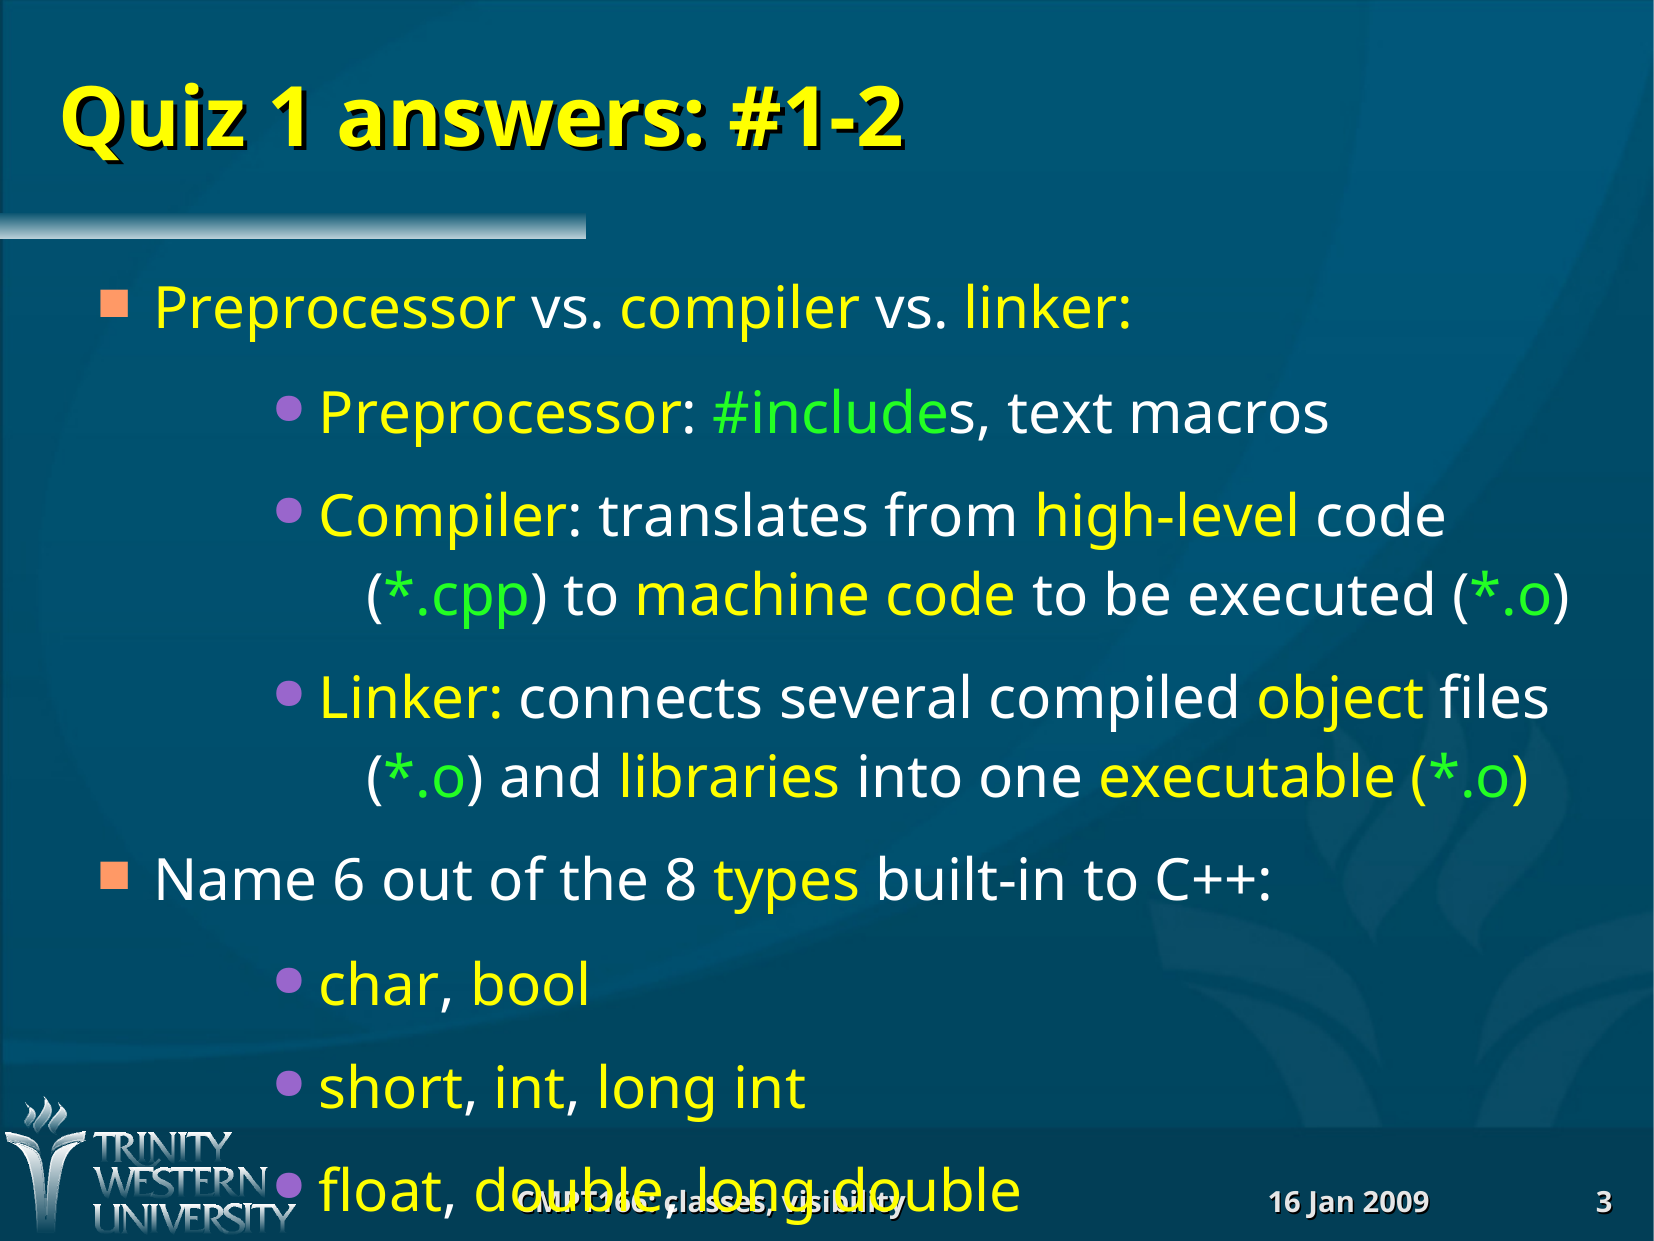

# Quiz 1 answers: #1-2
Preprocessor vs. compiler vs. linker:
Preprocessor: #includes, text macros
Compiler: translates from high-level code (*.cpp) to machine code to be executed (*.o)
Linker: connects several compiled object files (*.o) and libraries into one executable (*.o)
Name 6 out of the 8 types built-in to C++:
char, bool
short, int, long int
float, double, long double
(pointers)
CMPT166: classes, visibility
16 Jan 2009
3